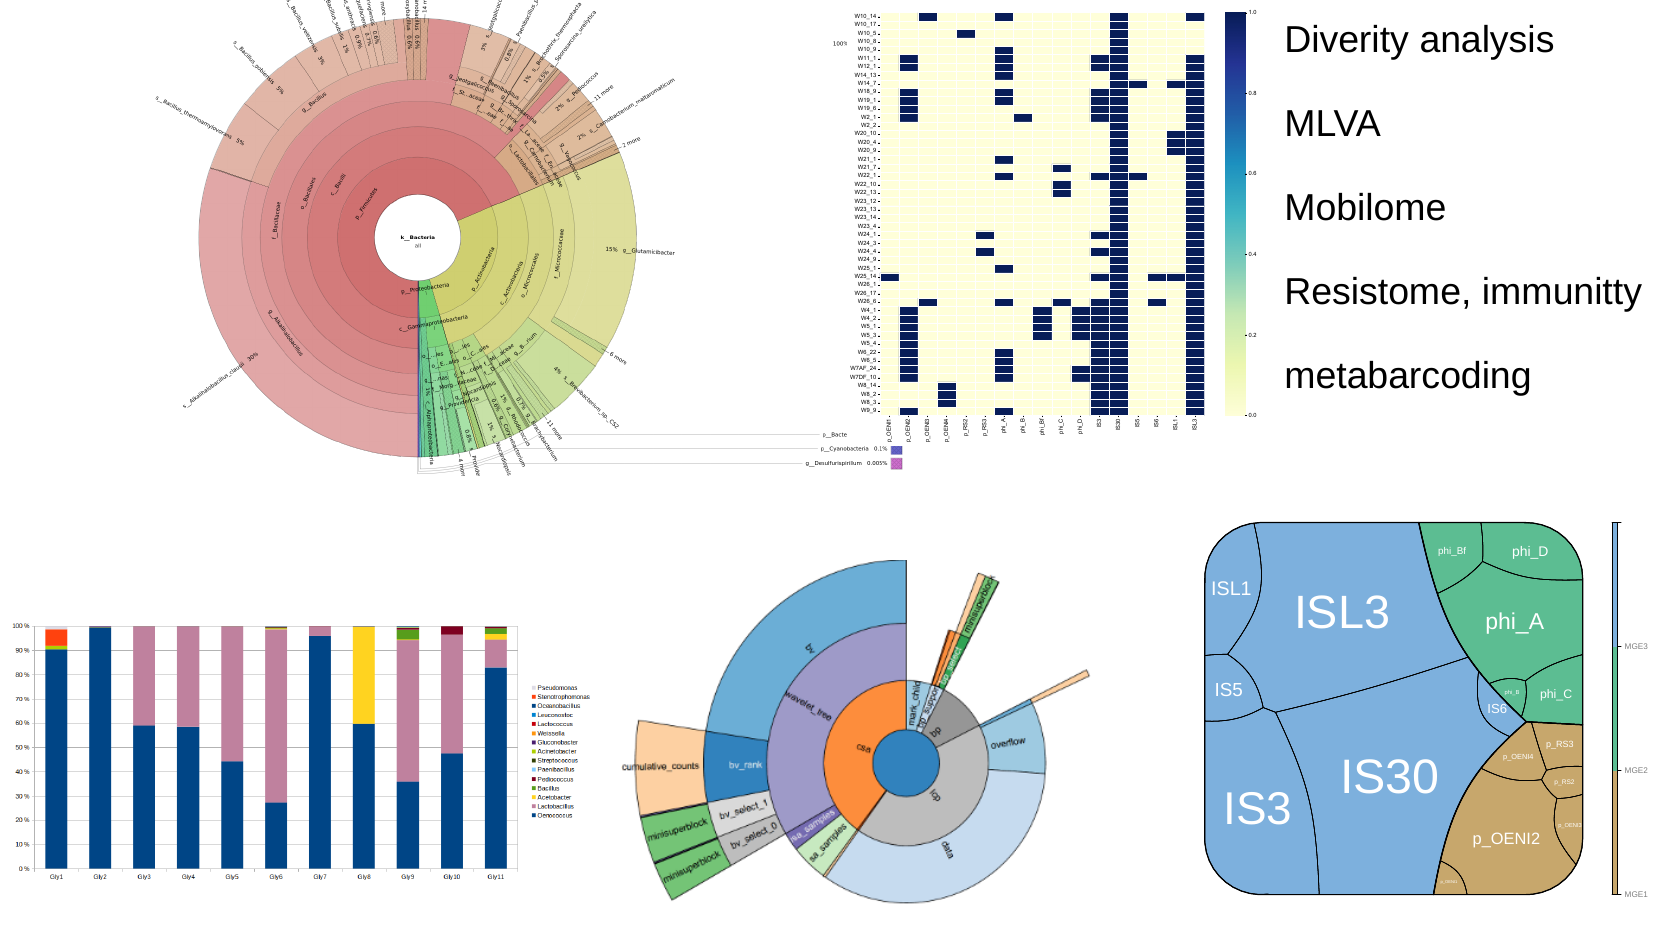

Diverity analysis
MLVA
Mobilome
Resistome, immunitty
metabarcoding